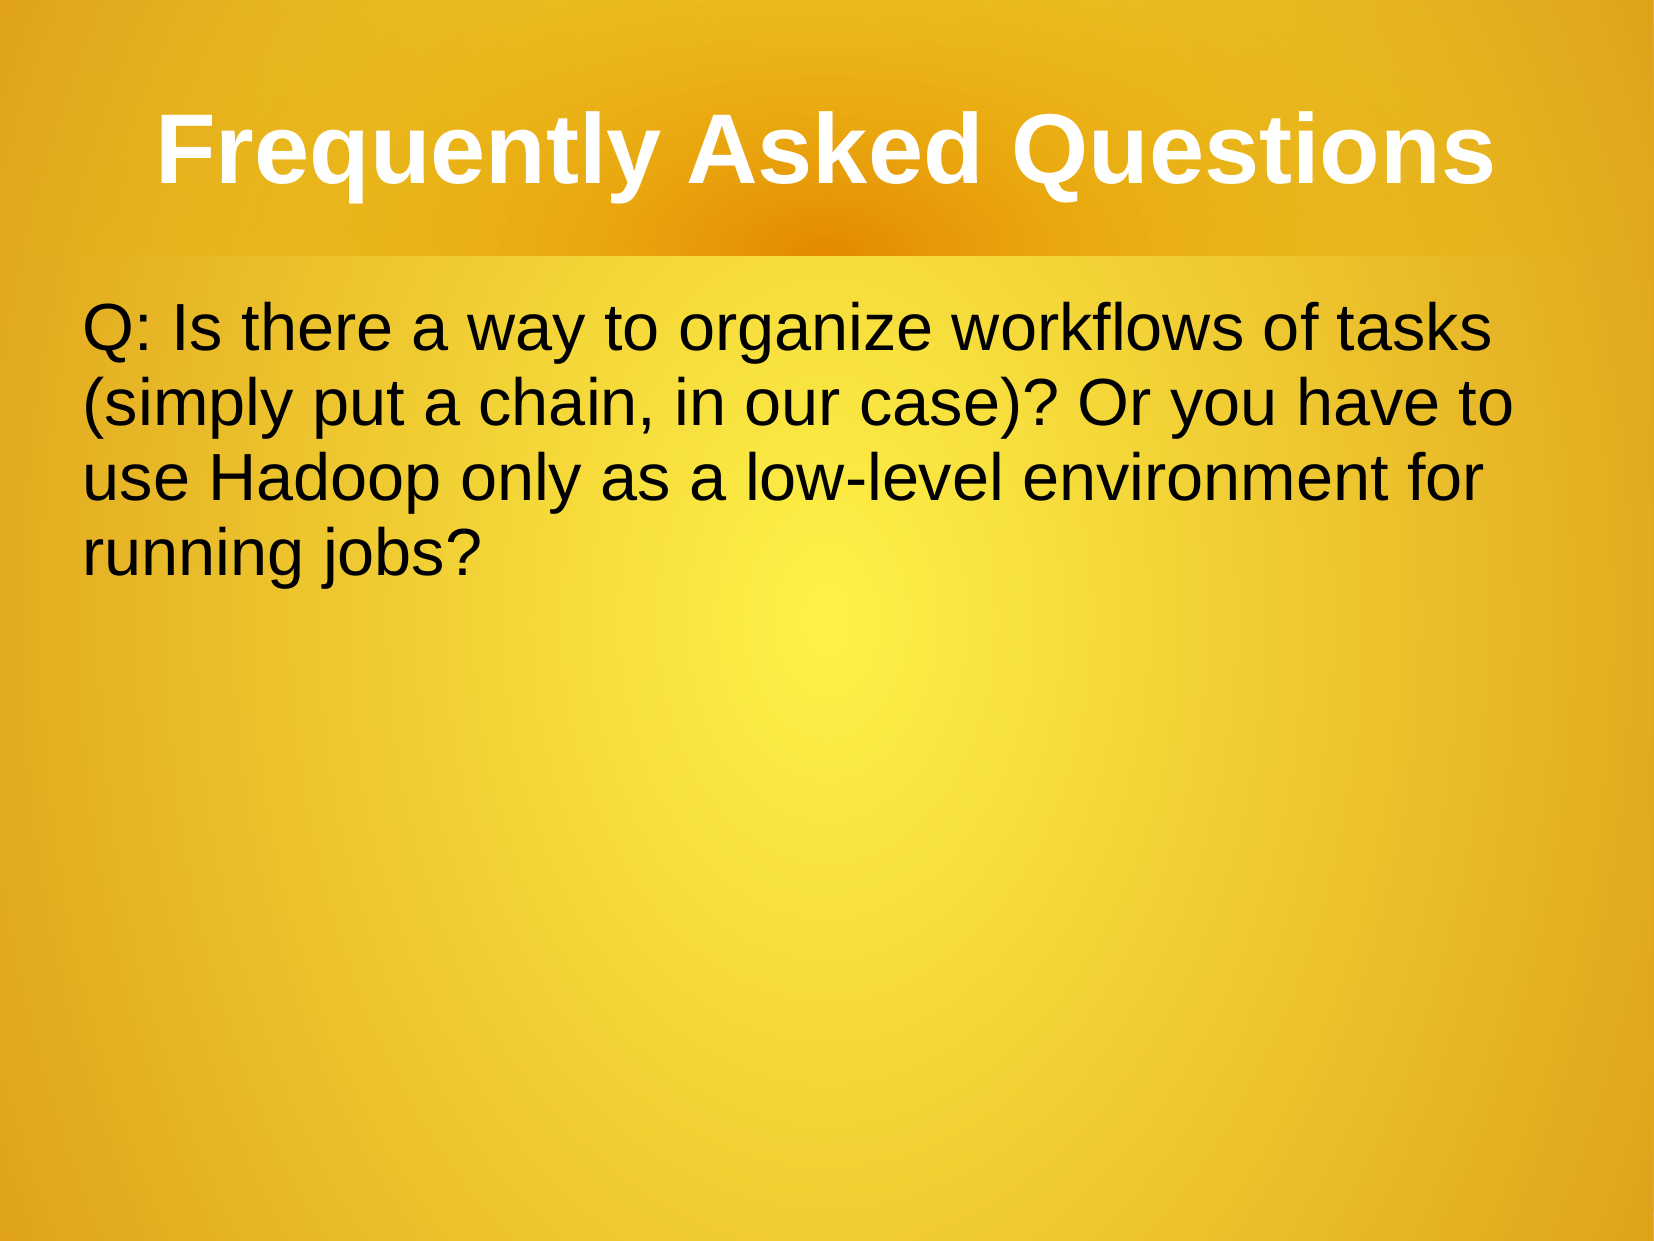

# Frequently Asked Questions
Q: Is there a way to organize workflows of tasks (simply put a chain, in our case)? Or you have to use Hadoop only as a low-level environment for running jobs?